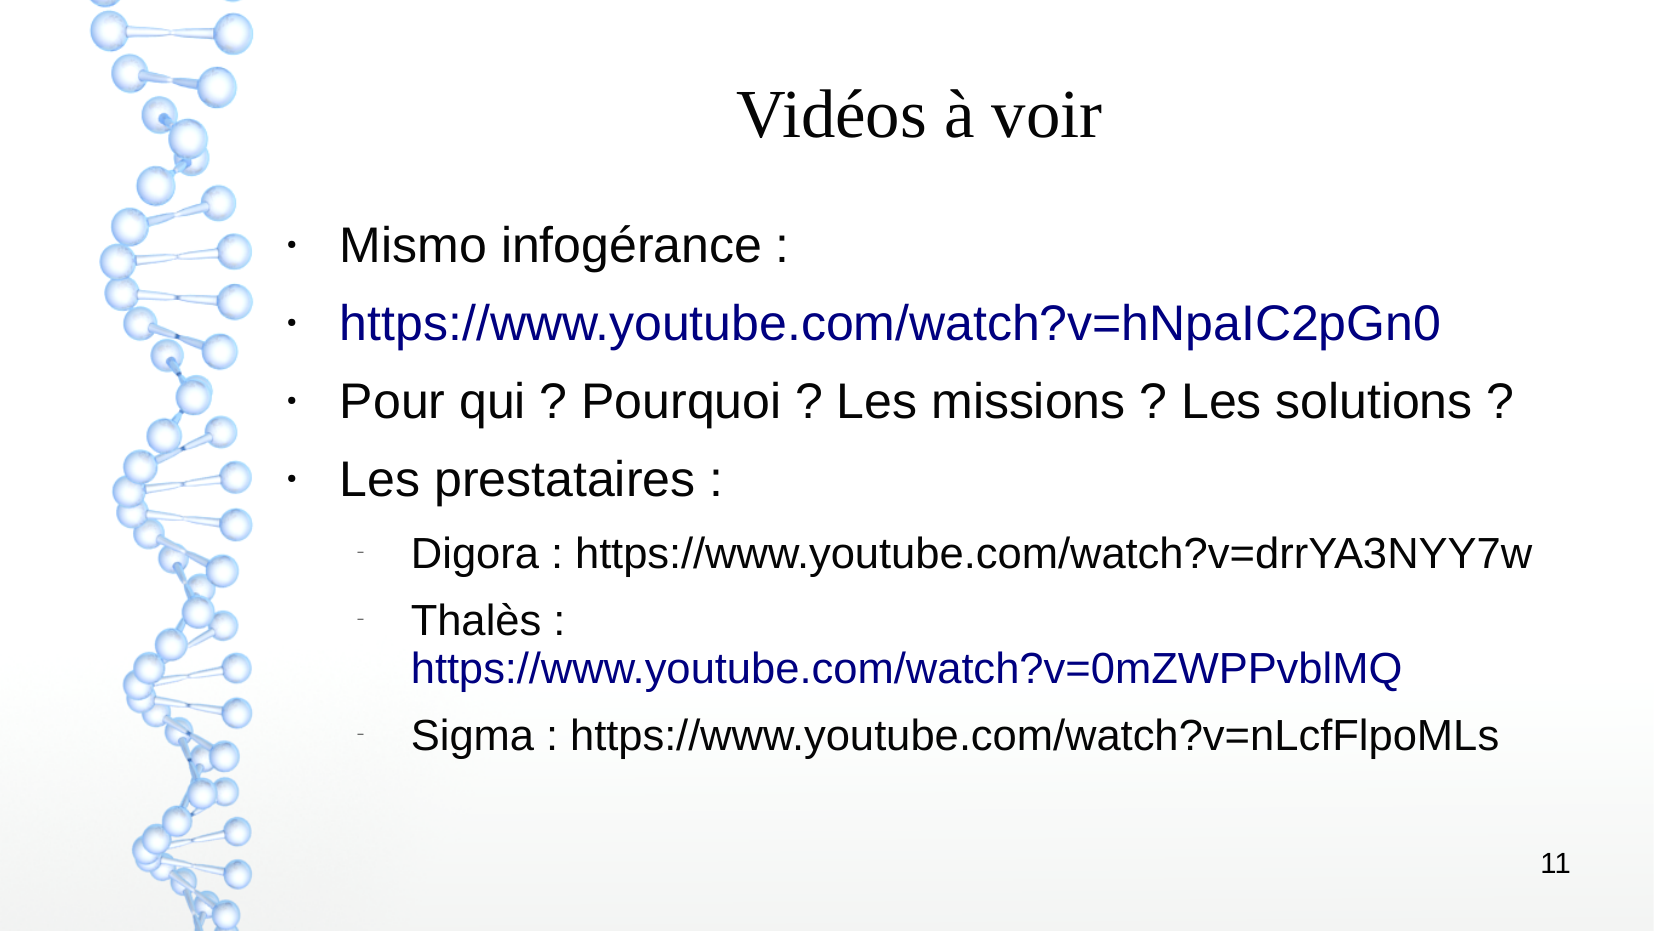

# Vidéos à voir
Mismo infogérance :
https://www.youtube.com/watch?v=hNpaIC2pGn0
Pour qui ? Pourquoi ? Les missions ? Les solutions ?
Les prestataires :
Digora : https://www.youtube.com/watch?v=drrYA3NYY7w
Thalès : https://www.youtube.com/watch?v=0mZWPPvblMQ
Sigma : https://www.youtube.com/watch?v=nLcfFlpoMLs
11